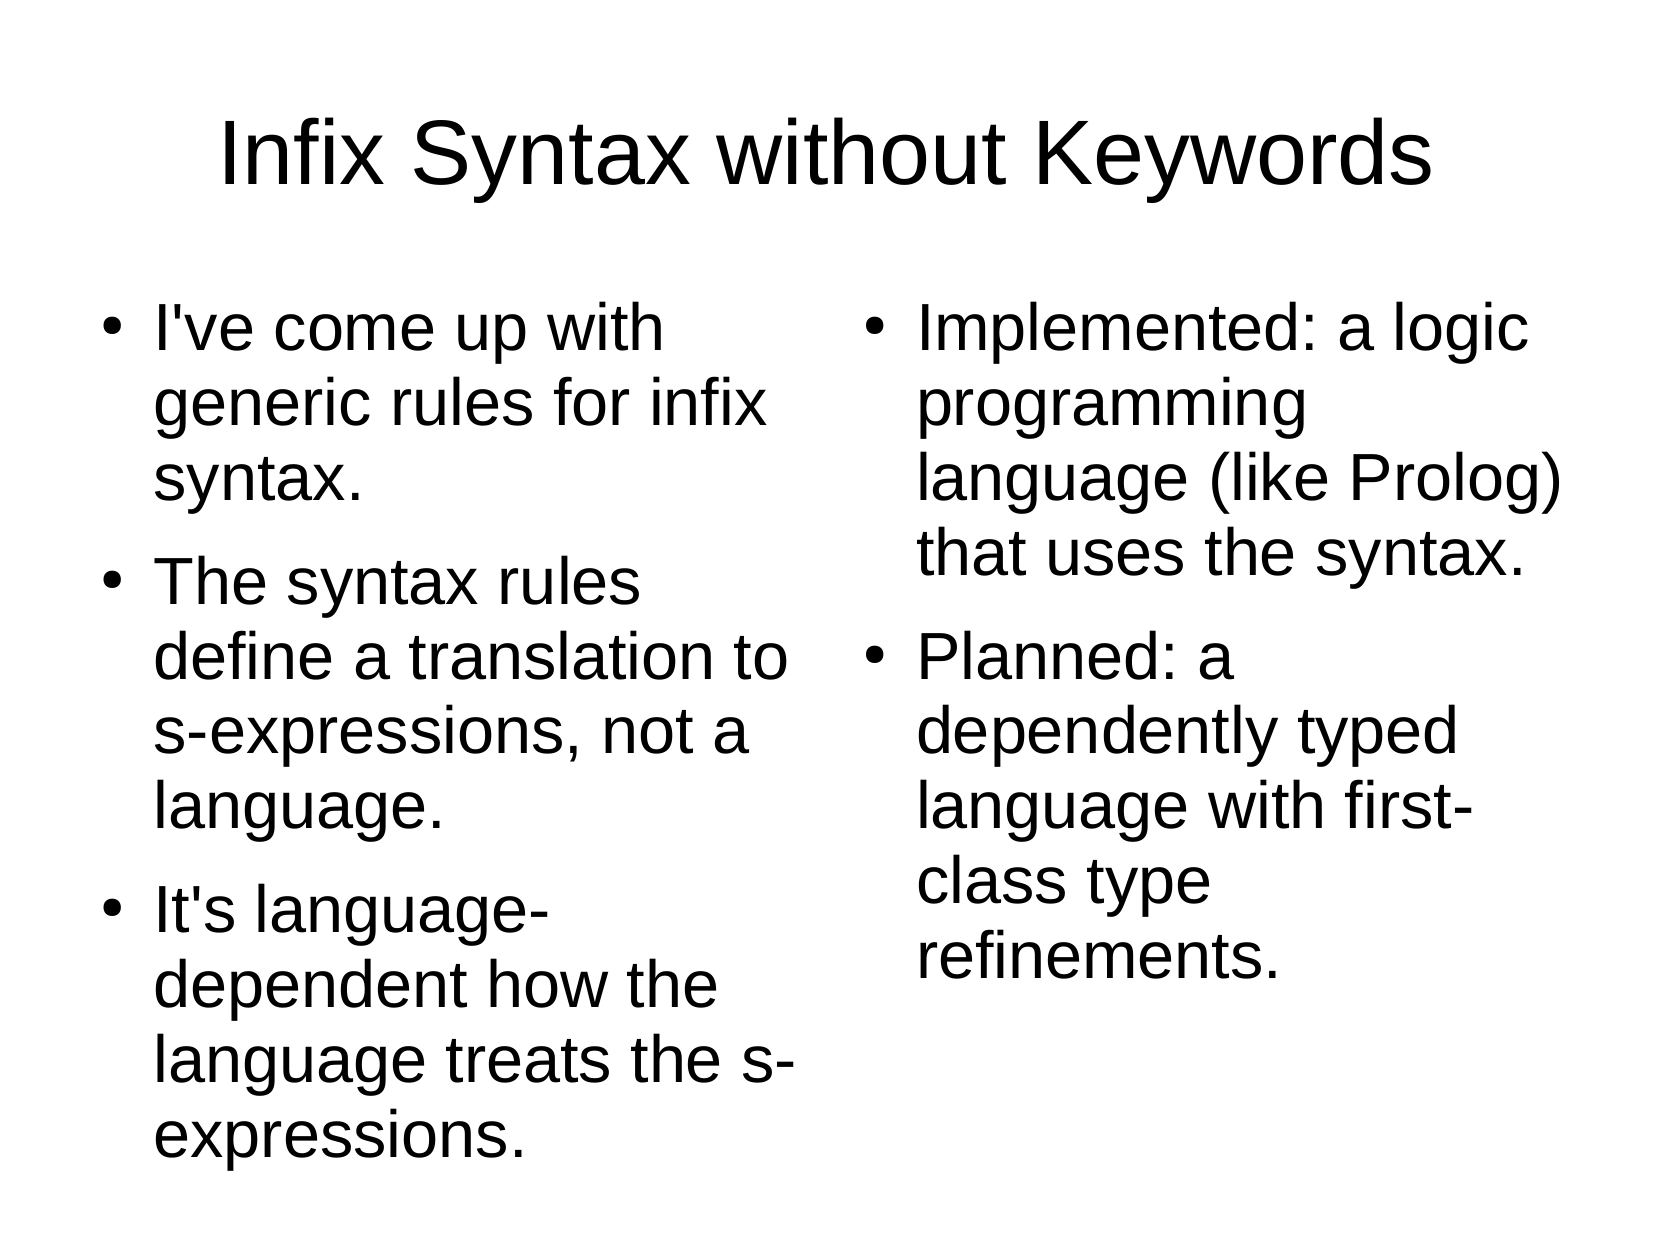

# Infix Syntax without Keywords
I've come up with generic rules for infix syntax.
The syntax rules define a translation to s-expressions, not a language.
It's language-dependent how the language treats the s-expressions.
Implemented: a logic programming language (like Prolog) that uses the syntax.
Planned: a dependently typed language with first-class type refinements.